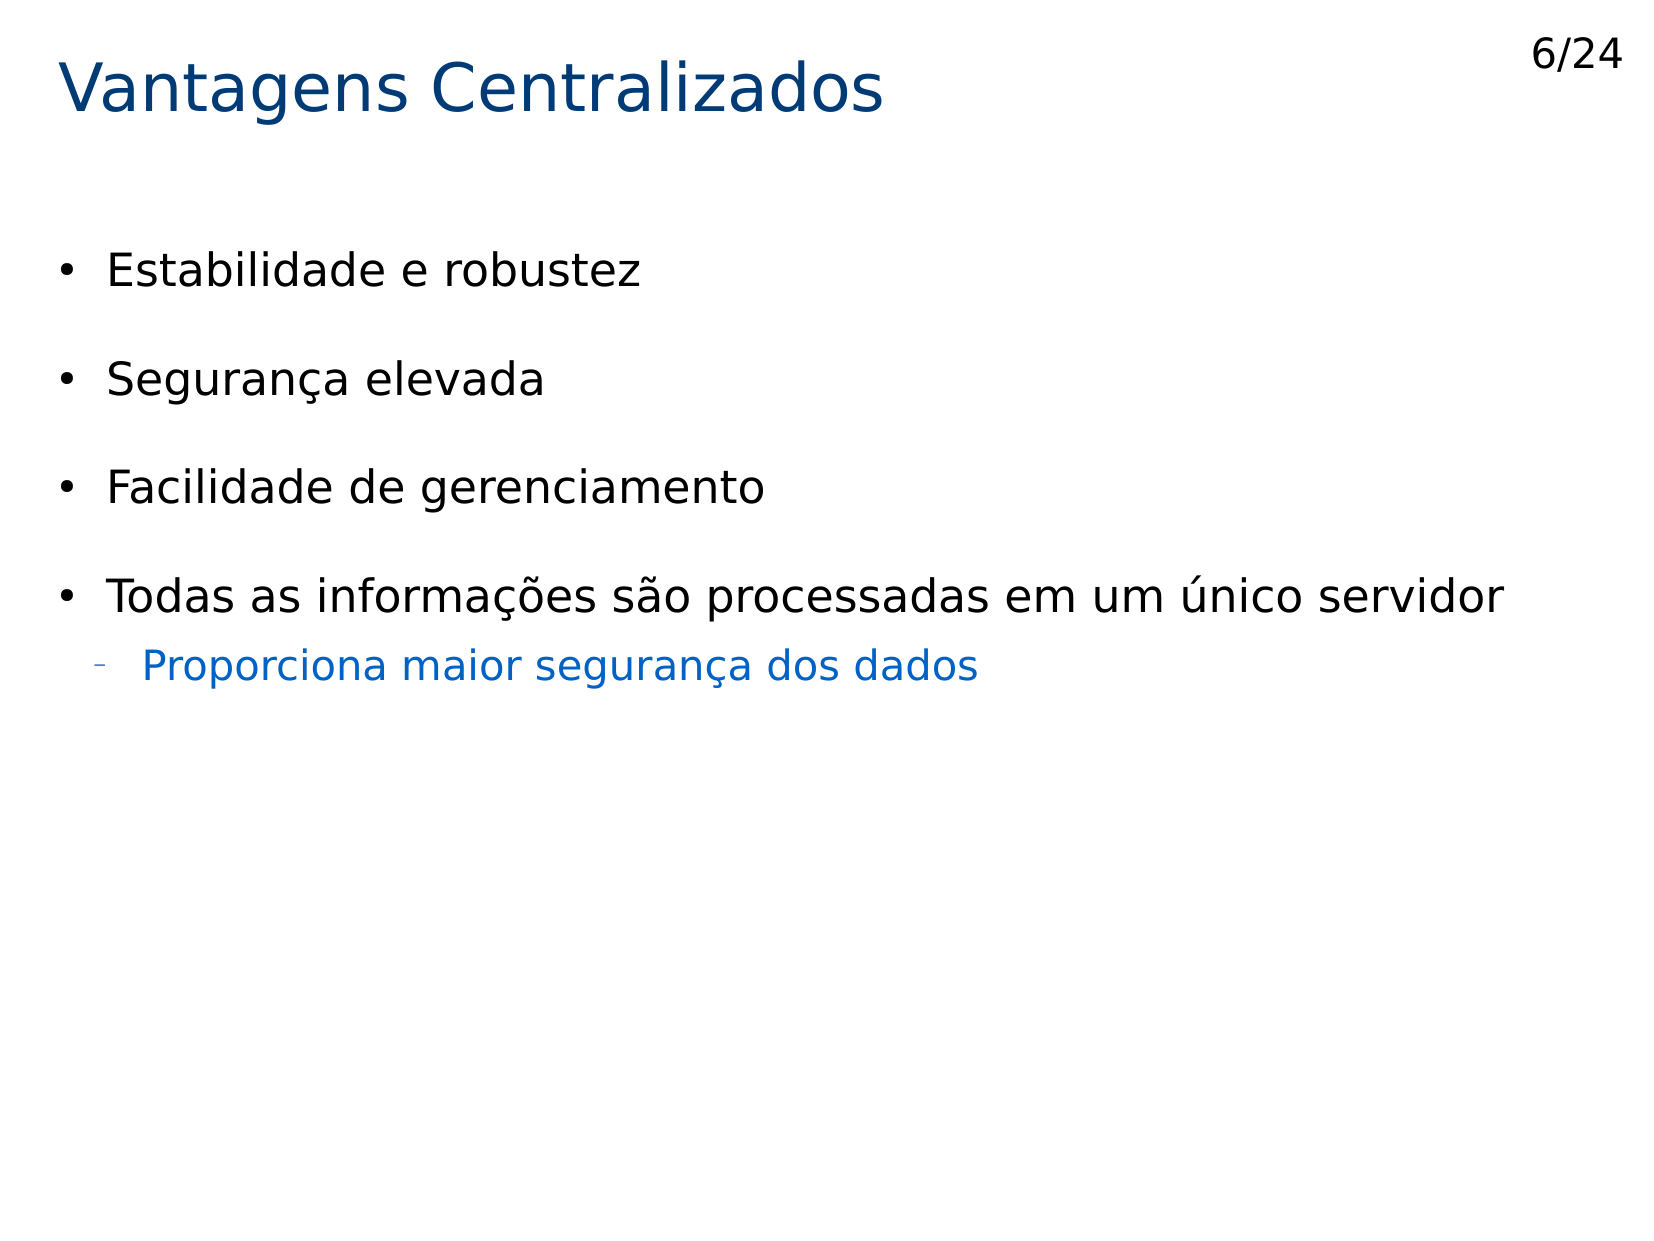

# Vantagens Centralizados
6
Estabilidade e robustez
Segurança elevada
Facilidade de gerenciamento
Todas as informações são processadas em um único servidor
Proporciona maior segurança dos dados